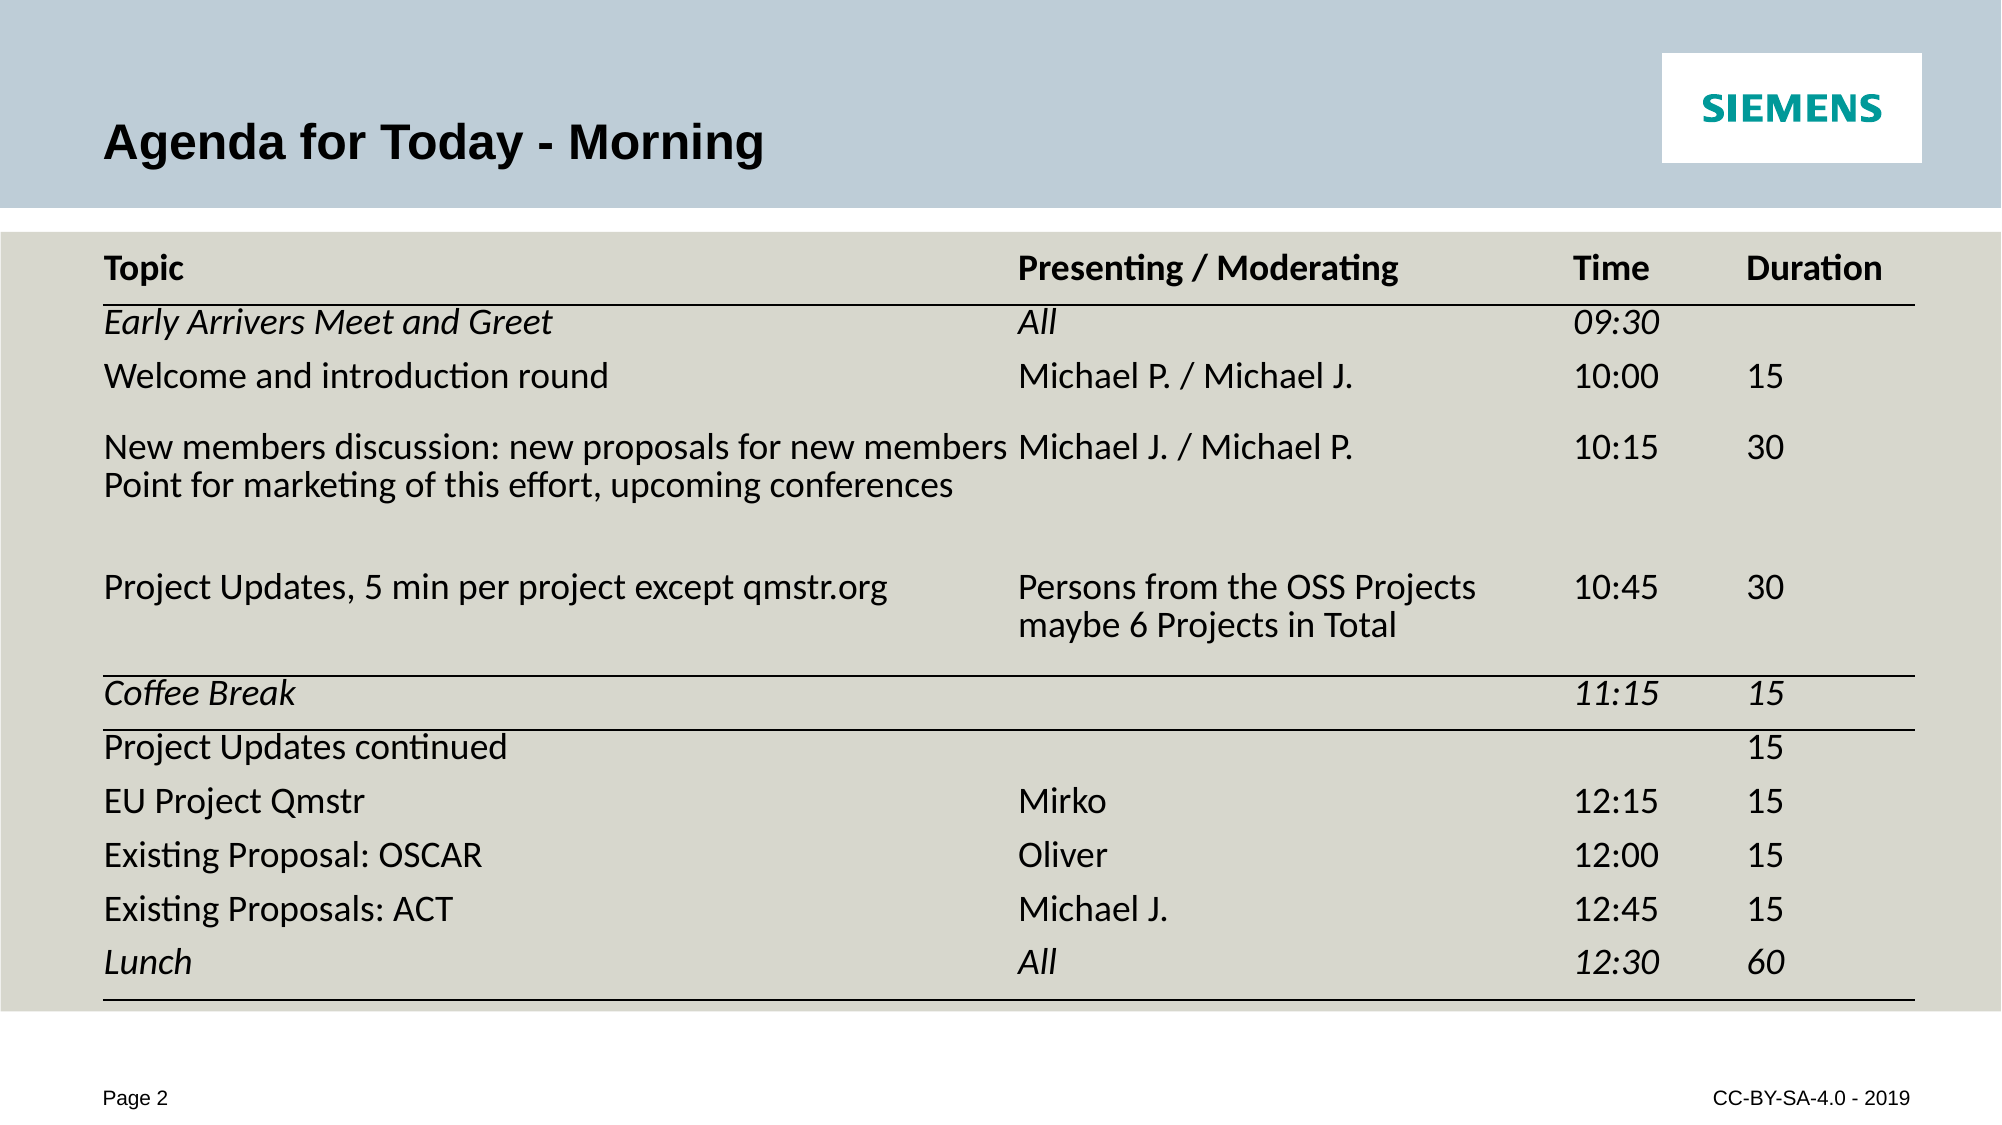

# Agenda for Today - Morning
| Topic | Presenting / Moderating | Time | Duration |
| --- | --- | --- | --- |
| Early Arrivers Meet and Greet | All | 09:30 | |
| Welcome and introduction round | Michael P. / Michael J. | 10:00 | 15 |
| New members discussion: new proposals for new members Point for marketing of this effort, upcoming conferences | Michael J. / Michael P. | 10:15 | 30 |
| Project Updates, 5 min per project except qmstr.org | Persons from the OSS Projects maybe 6 Projects in Total | 10:45 | 30 |
| Coffee Break | | 11:15 | 15 |
| Project Updates continued | | | 15 |
| EU Project Qmstr | Mirko | 12:15 | 15 |
| Existing Proposal: OSCAR | Oliver | 12:00 | 15 |
| Existing Proposals: ACT | Michael J. | 12:45 | 15 |
| Lunch | All | 12:30 | 60 |